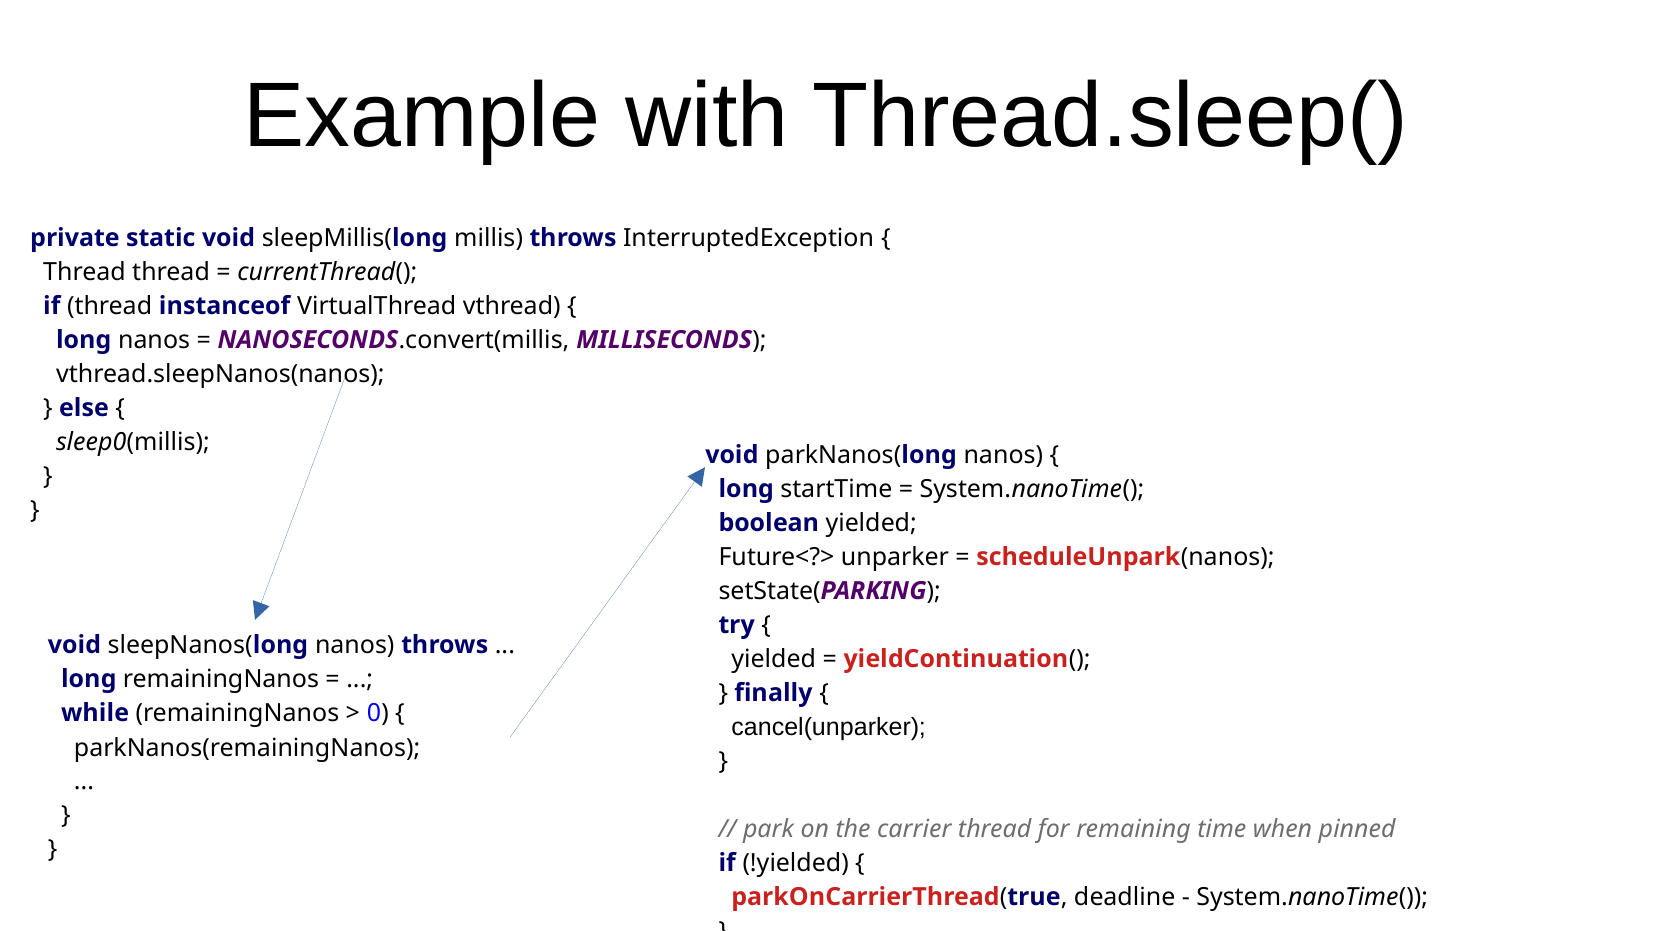

# Example with Thread.sleep()
private static void sleepMillis(long millis) throws InterruptedException {
 Thread thread = currentThread();
 if (thread instanceof VirtualThread vthread) {
 long nanos = NANOSECONDS.convert(millis, MILLISECONDS);
 vthread.sleepNanos(nanos);
 } else {
 sleep0(millis);
 }
}
void parkNanos(long nanos) {
 long startTime = System.nanoTime();
 boolean yielded;
 Future<?> unparker = scheduleUnpark(nanos);
 setState(PARKING);
 try {
 yielded = yieldContinuation();
 } finally {
 cancel(unparker);
 }
 // park on the carrier thread for remaining time when pinned
 if (!yielded) {
 parkOnCarrierThread(true, deadline - System.nanoTime());
 }
}
void sleepNanos(long nanos) throws ...
 long remainingNanos = ...;
 while (remainingNanos > 0) {
 parkNanos(remainingNanos);
 ...
 }
}